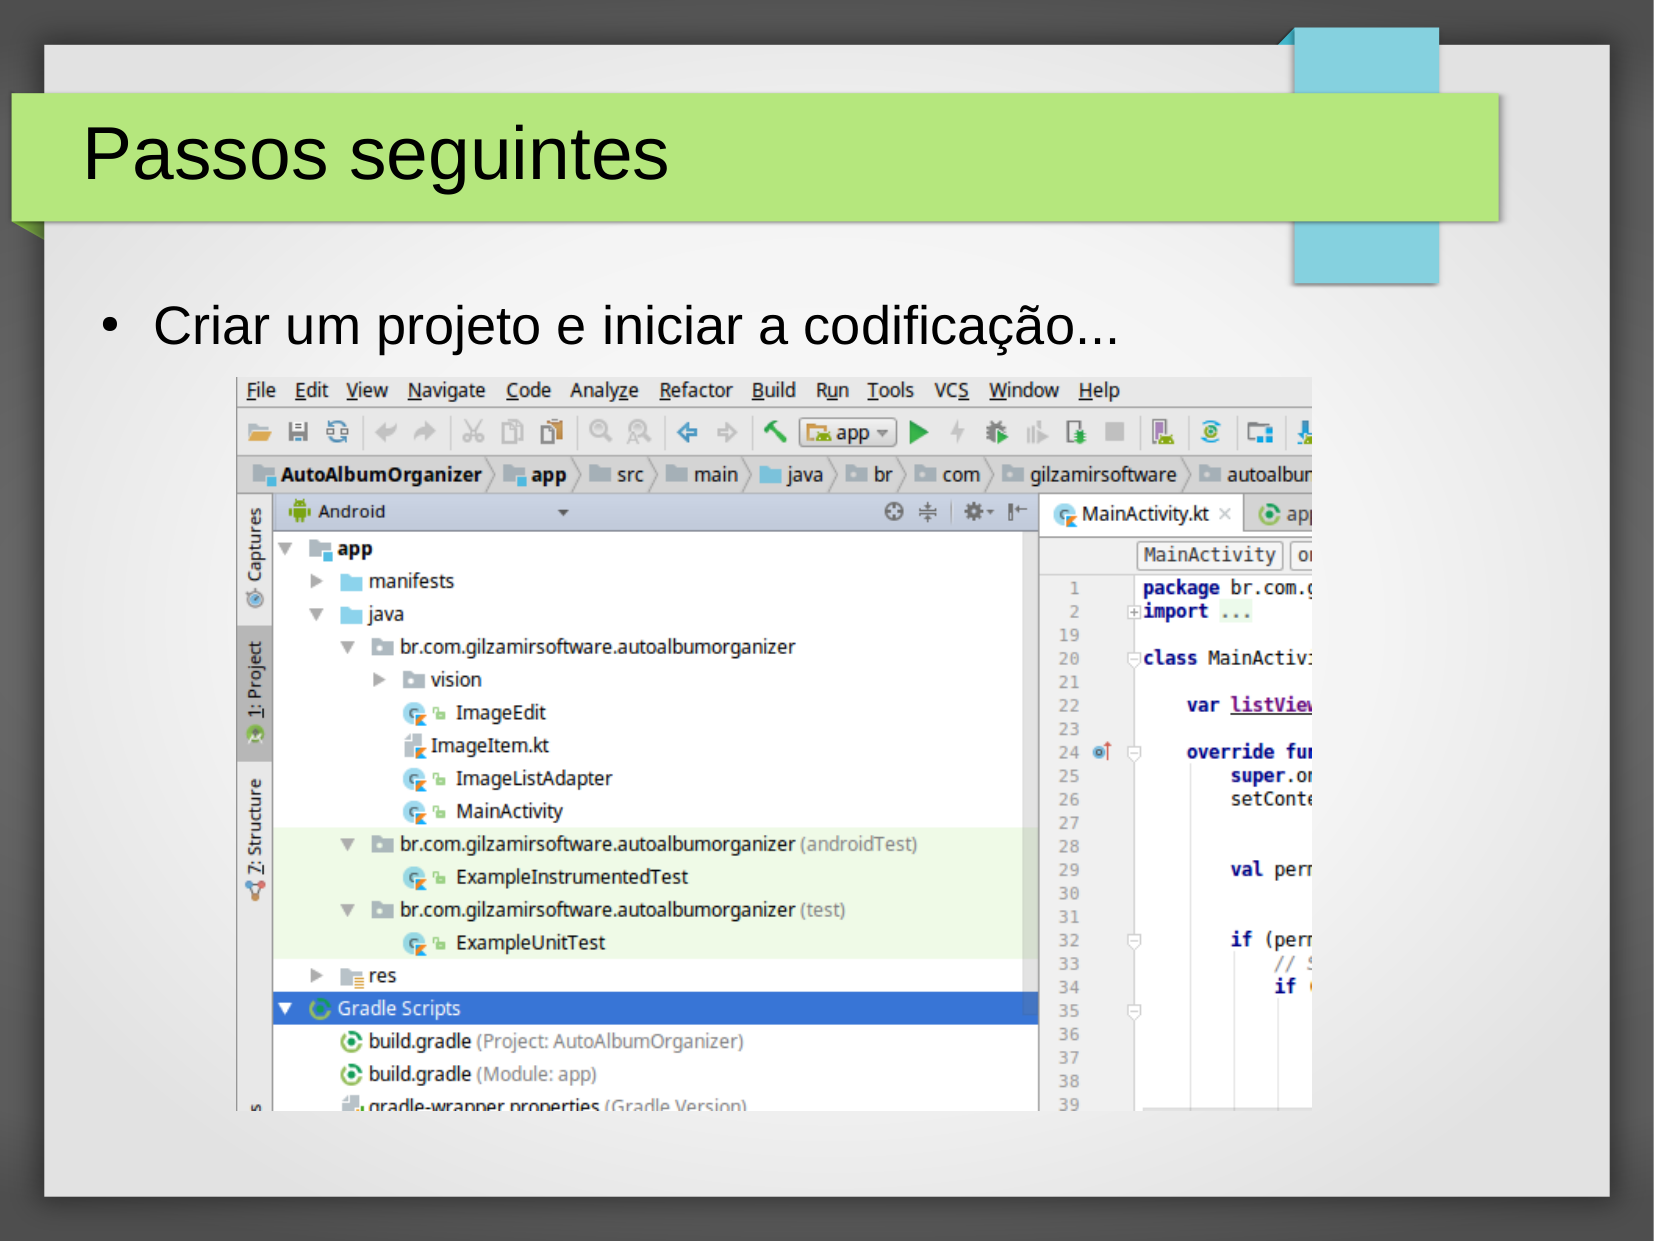

# Passos seguintes
Criar um projeto e iniciar a codificação...